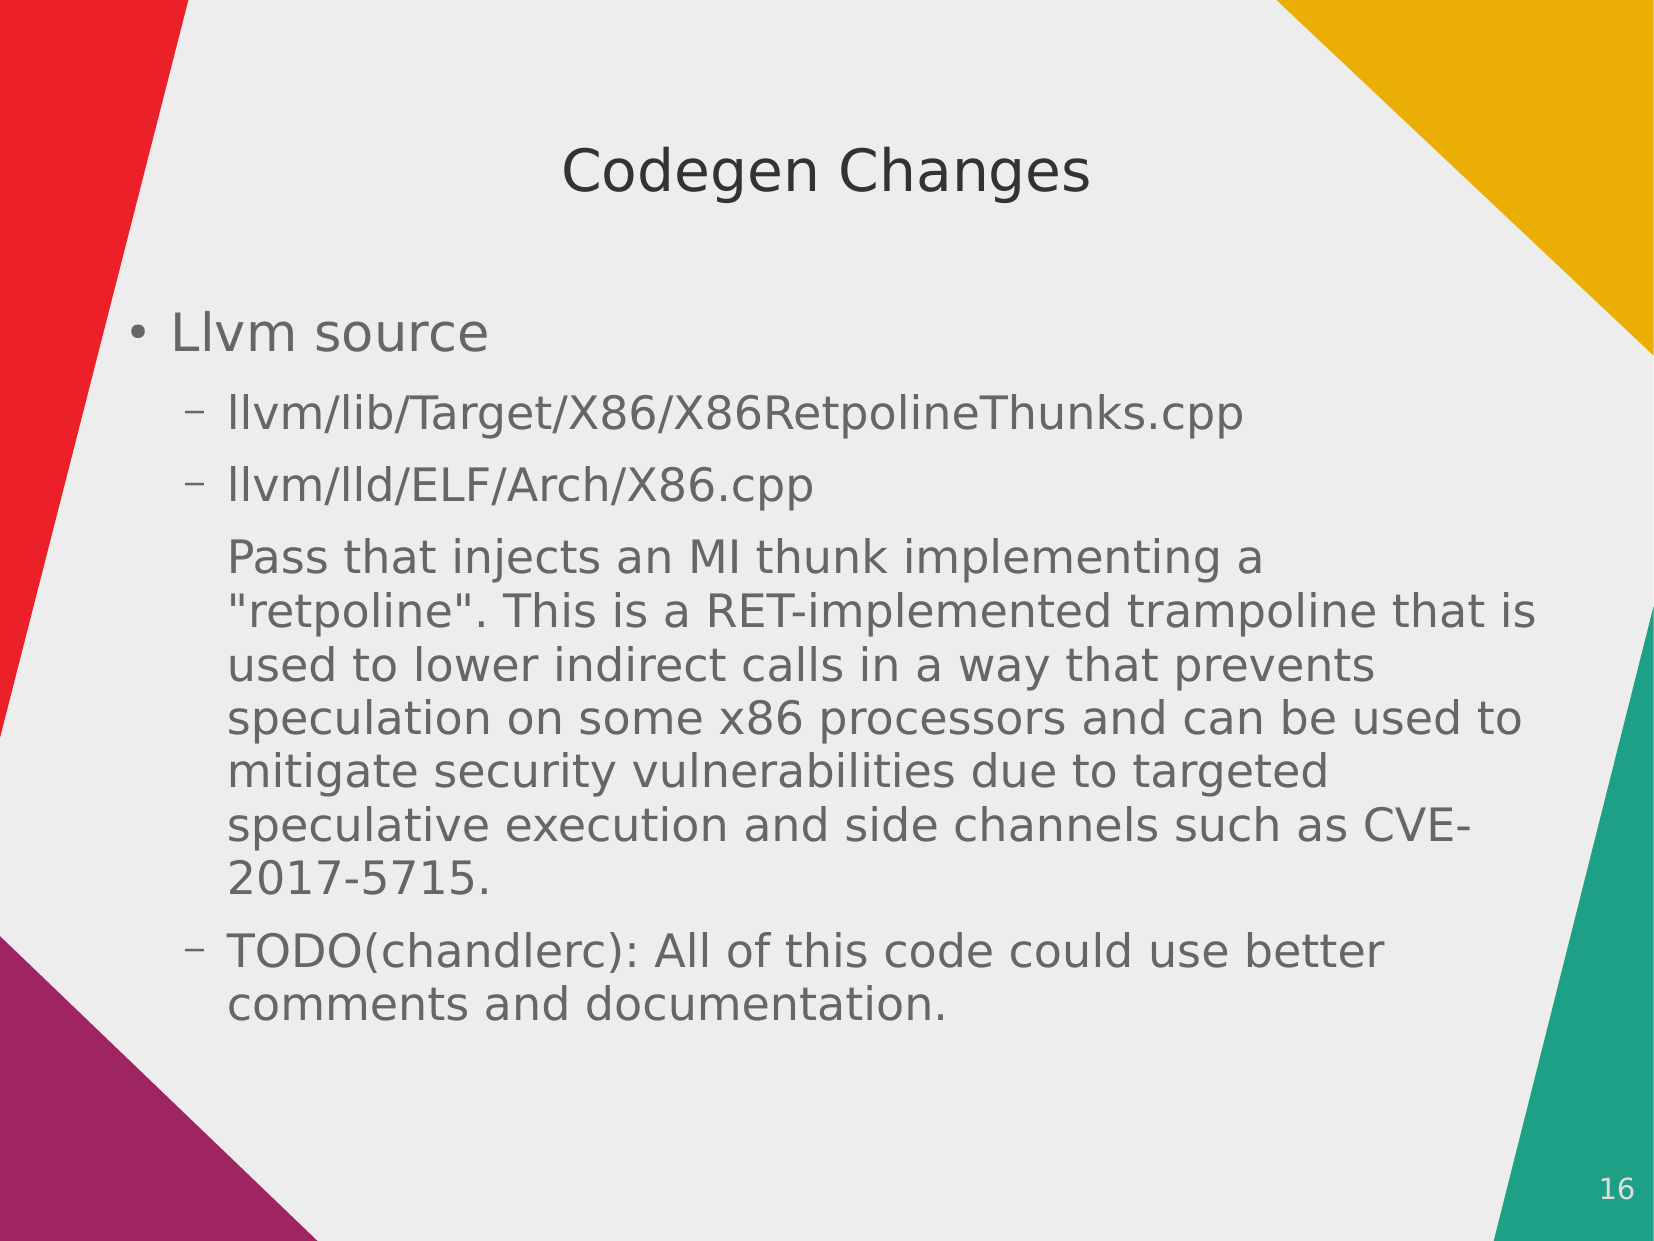

# Codegen Changes
Llvm source
llvm/lib/Target/X86/X86RetpolineThunks.cpp
llvm/lld/ELF/Arch/X86.cpp
Pass that injects an MI thunk implementing a "retpoline". This is a RET-implemented trampoline that is used to lower indirect calls in a way that prevents speculation on some x86 processors and can be used to mitigate security vulnerabilities due to targeted speculative execution and side channels such as CVE-2017-5715.
TODO(chandlerc): All of this code could use better comments and documentation.
16